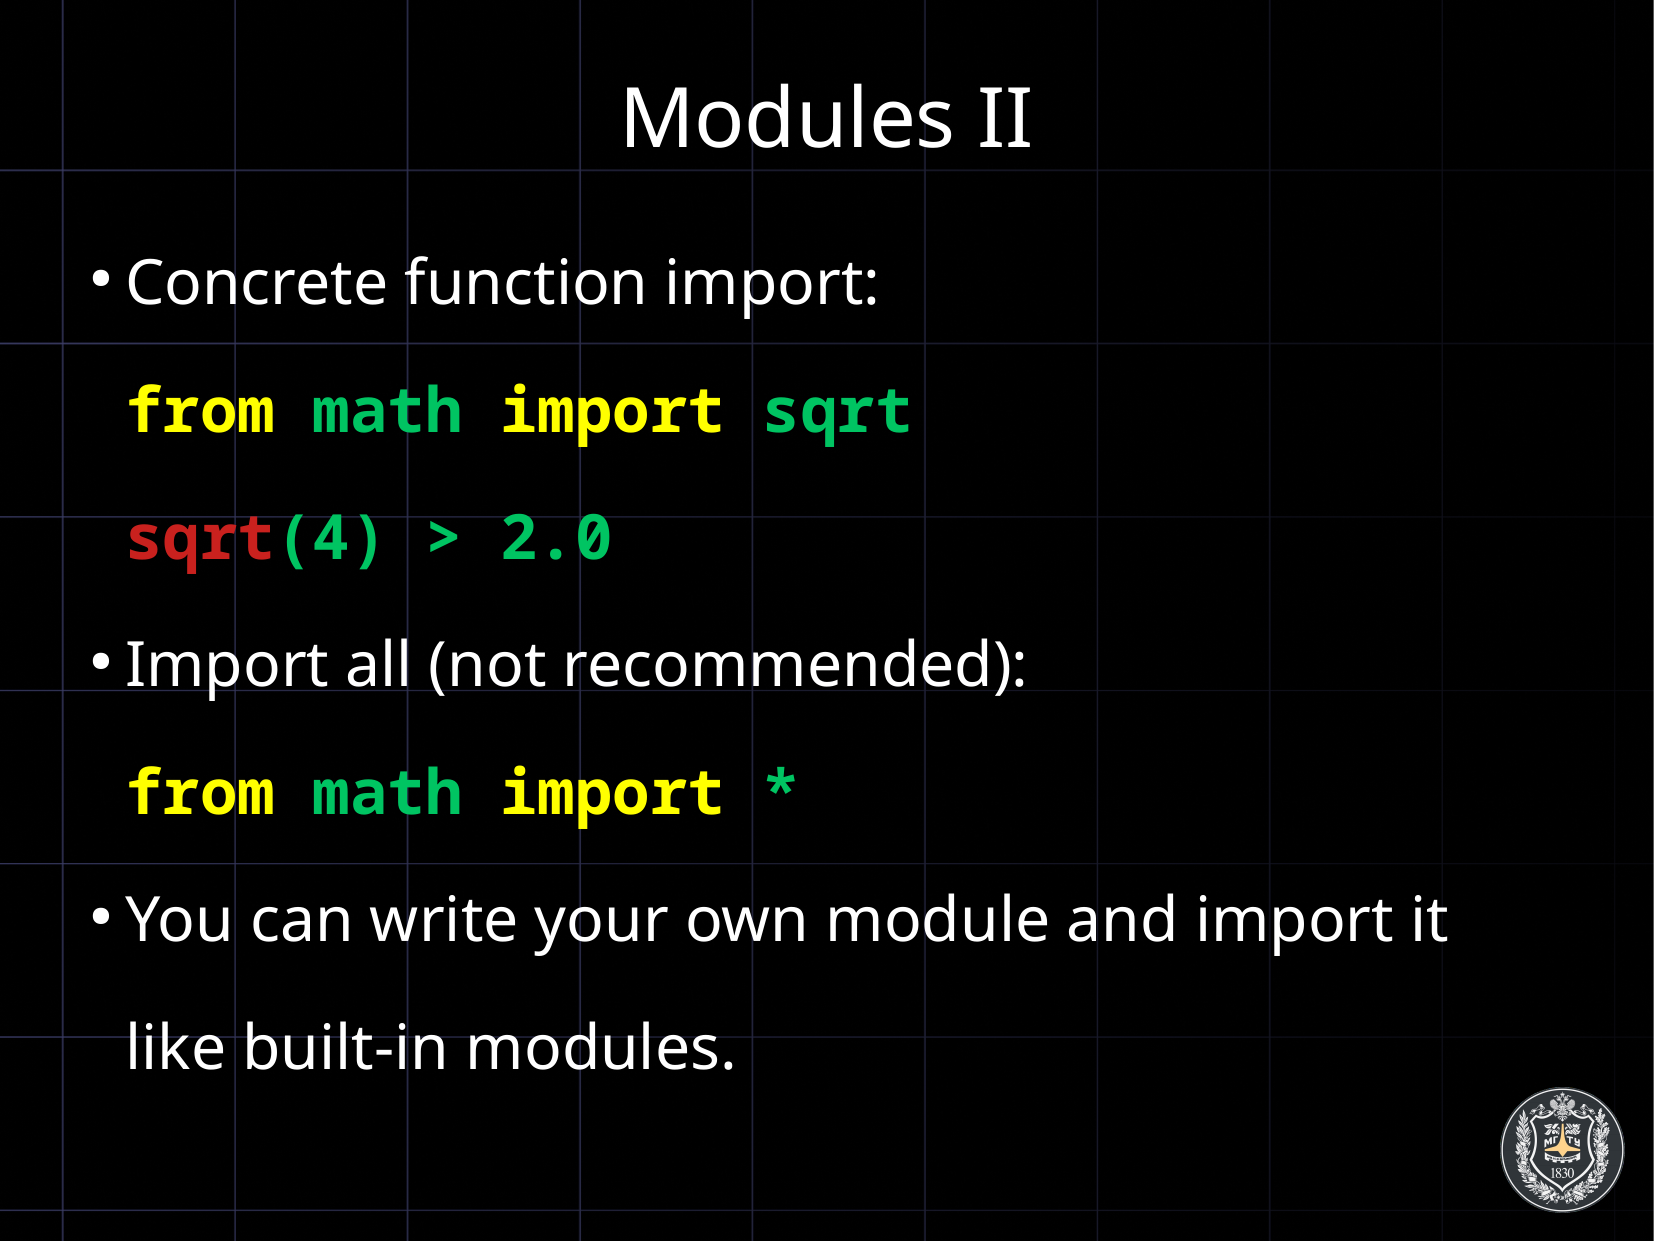

# Modules II
Concrete function import:
from math import sqrt
sqrt(4) > 2.0
Import all (not recommended):
from math import *
You can write your own module and import it like built-in modules.